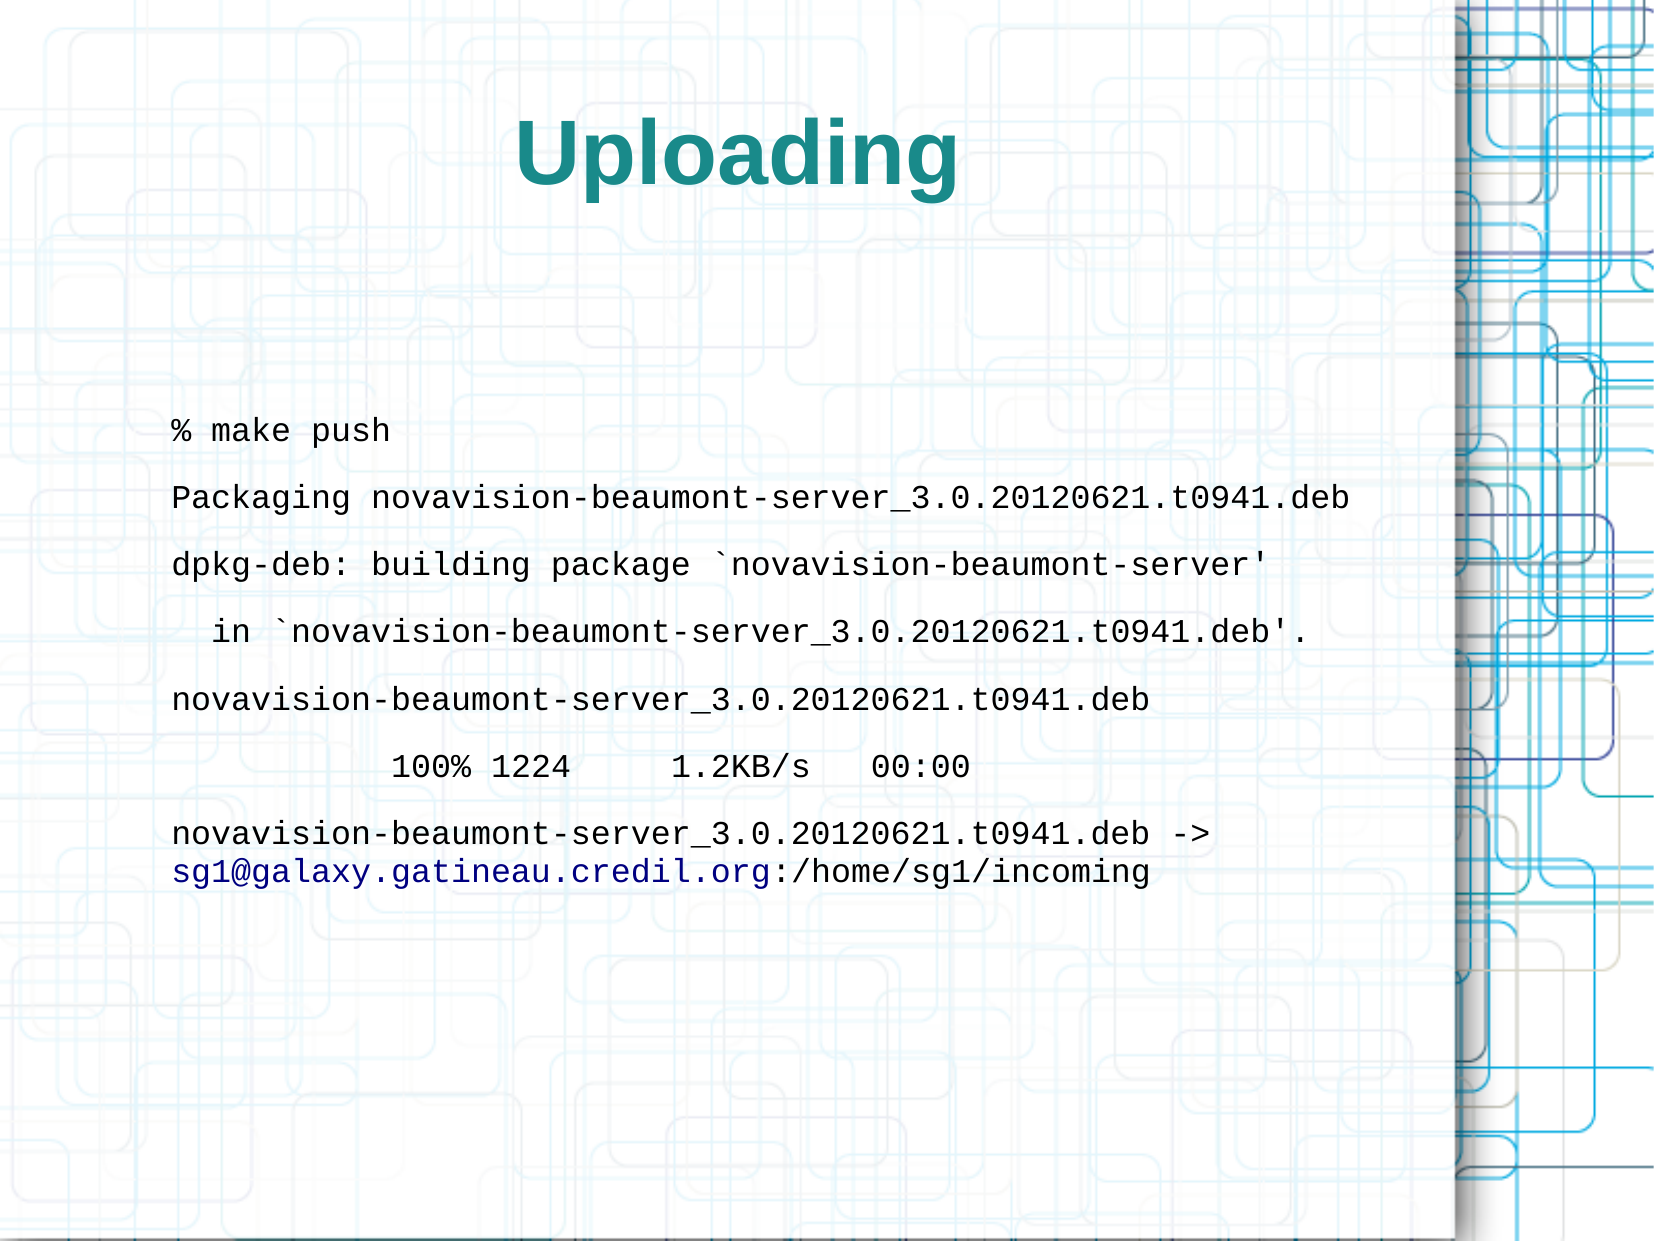

# Uploading
% make push
Packaging novavision-beaumont-server_3.0.20120621.t0941.deb
dpkg-deb: building package `novavision-beaumont-server'
 in `novavision-beaumont-server_3.0.20120621.t0941.deb'.
novavision-beaumont-server_3.0.20120621.t0941.deb
 100% 1224 1.2KB/s 00:00
novavision-beaumont-server_3.0.20120621.t0941.deb -> sg1@galaxy.gatineau.credil.org:/home/sg1/incoming